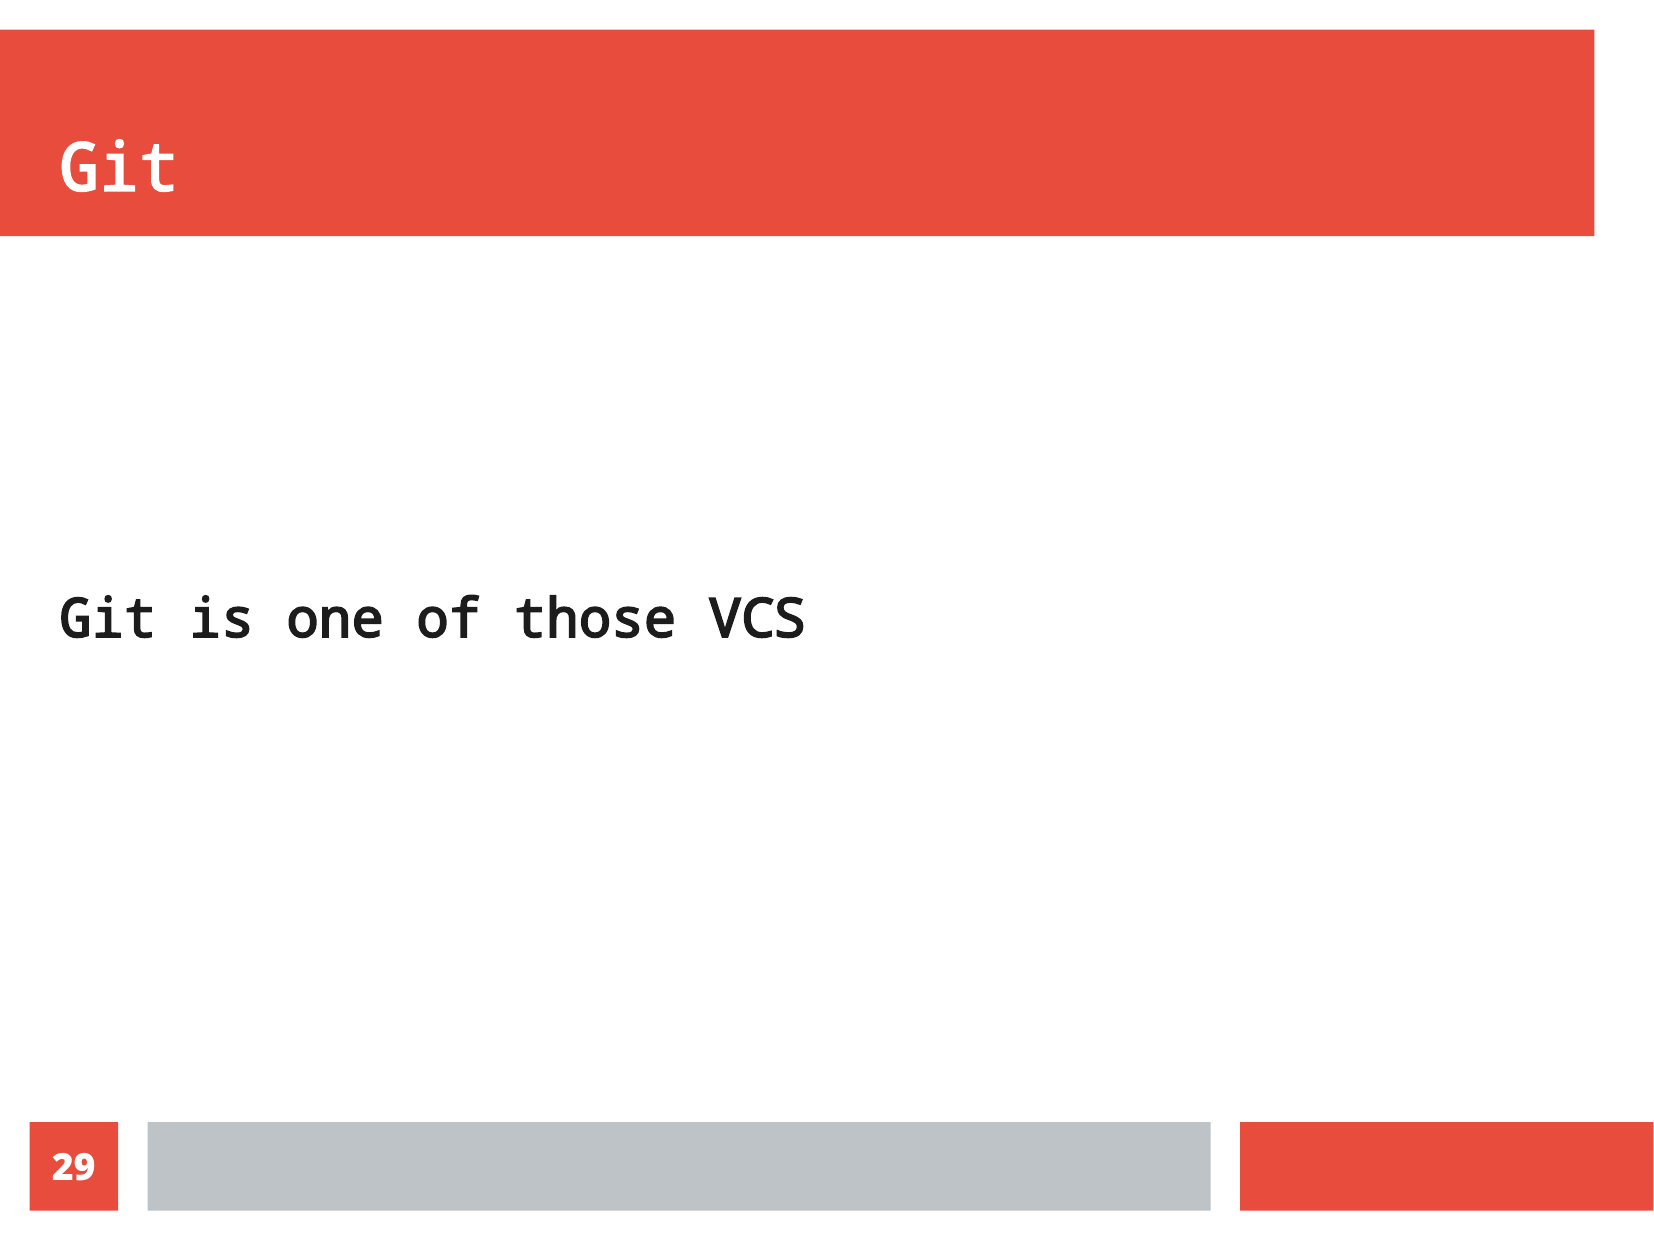

# Git
Git is one of those VCS
29